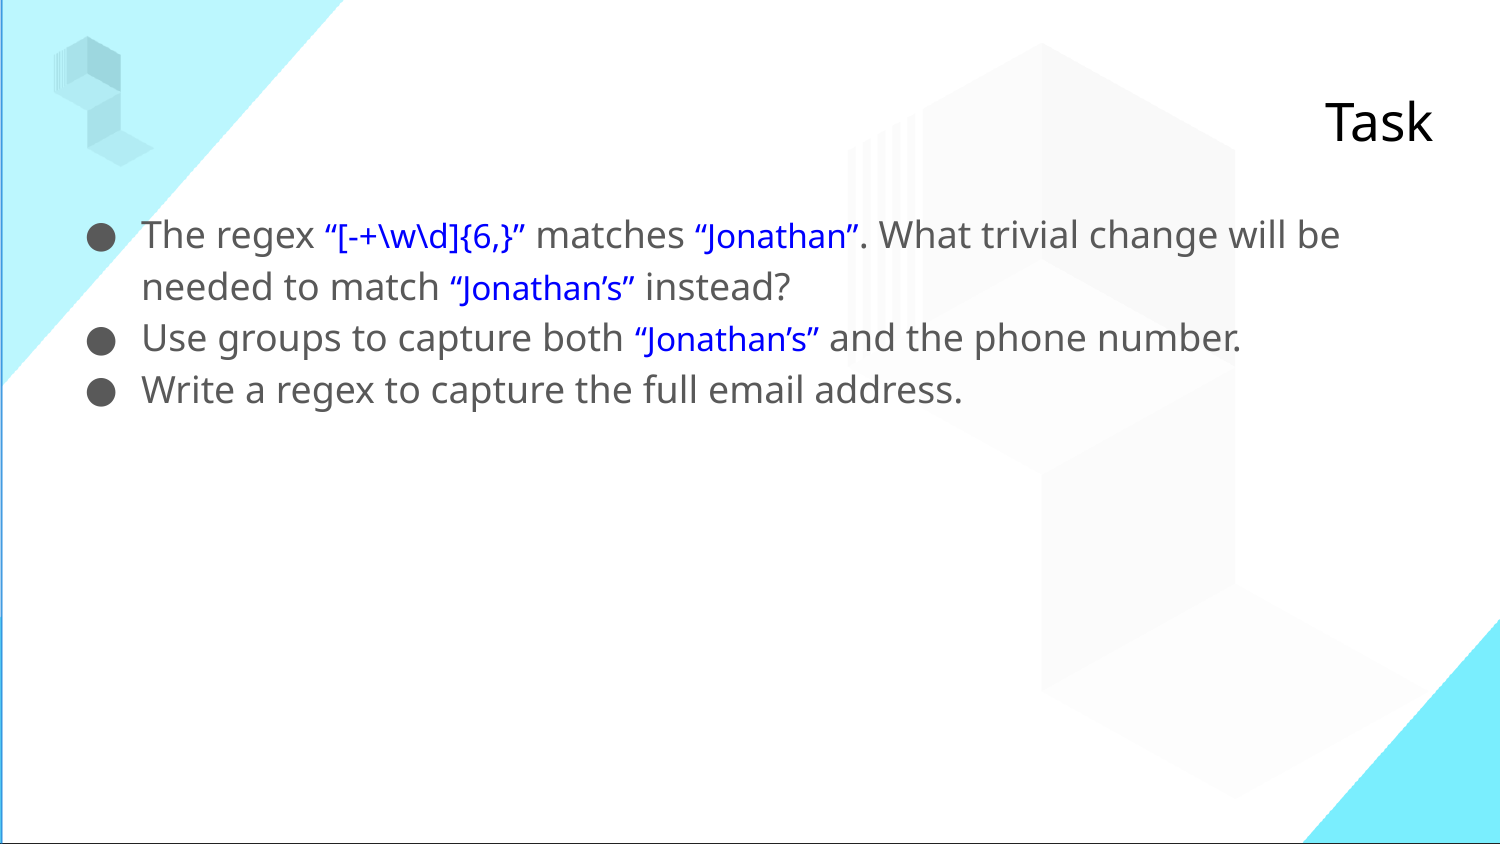

# Task
The regex “[-+\w\d]{6,}” matches “Jonathan”. What trivial change will be needed to match “Jonathan’s” instead?
Use groups to capture both “Jonathan’s” and the phone number.
Write a regex to capture the full email address.